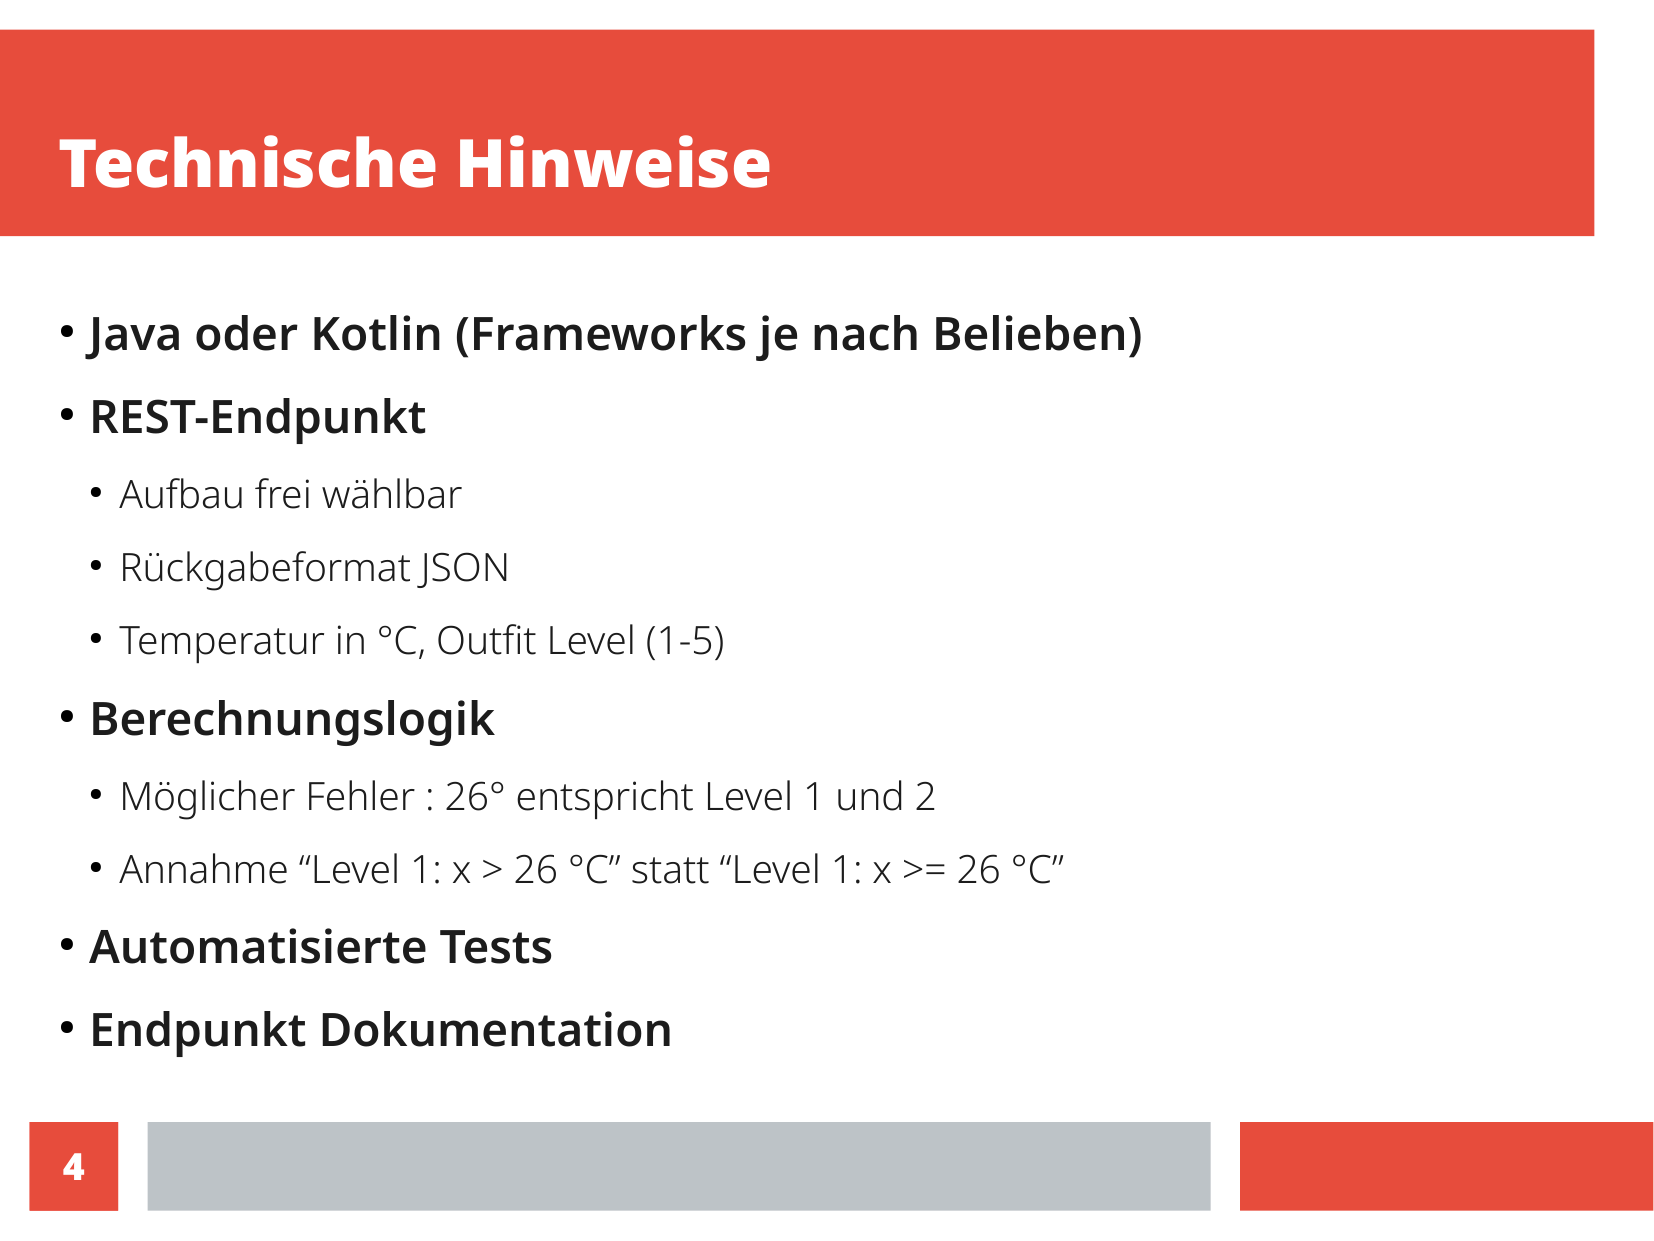

# Technische Hinweise
Java oder Kotlin (Frameworks je nach Belieben)
REST-Endpunkt
Aufbau frei wählbar
Rückgabeformat JSON
Temperatur in °C, Outfit Level (1-5)
Berechnungslogik
Möglicher Fehler : 26° entspricht Level 1 und 2
Annahme “Level 1: x > 26 °C” statt “Level 1: x >= 26 °C”
Automatisierte Tests
Endpunkt Dokumentation
4